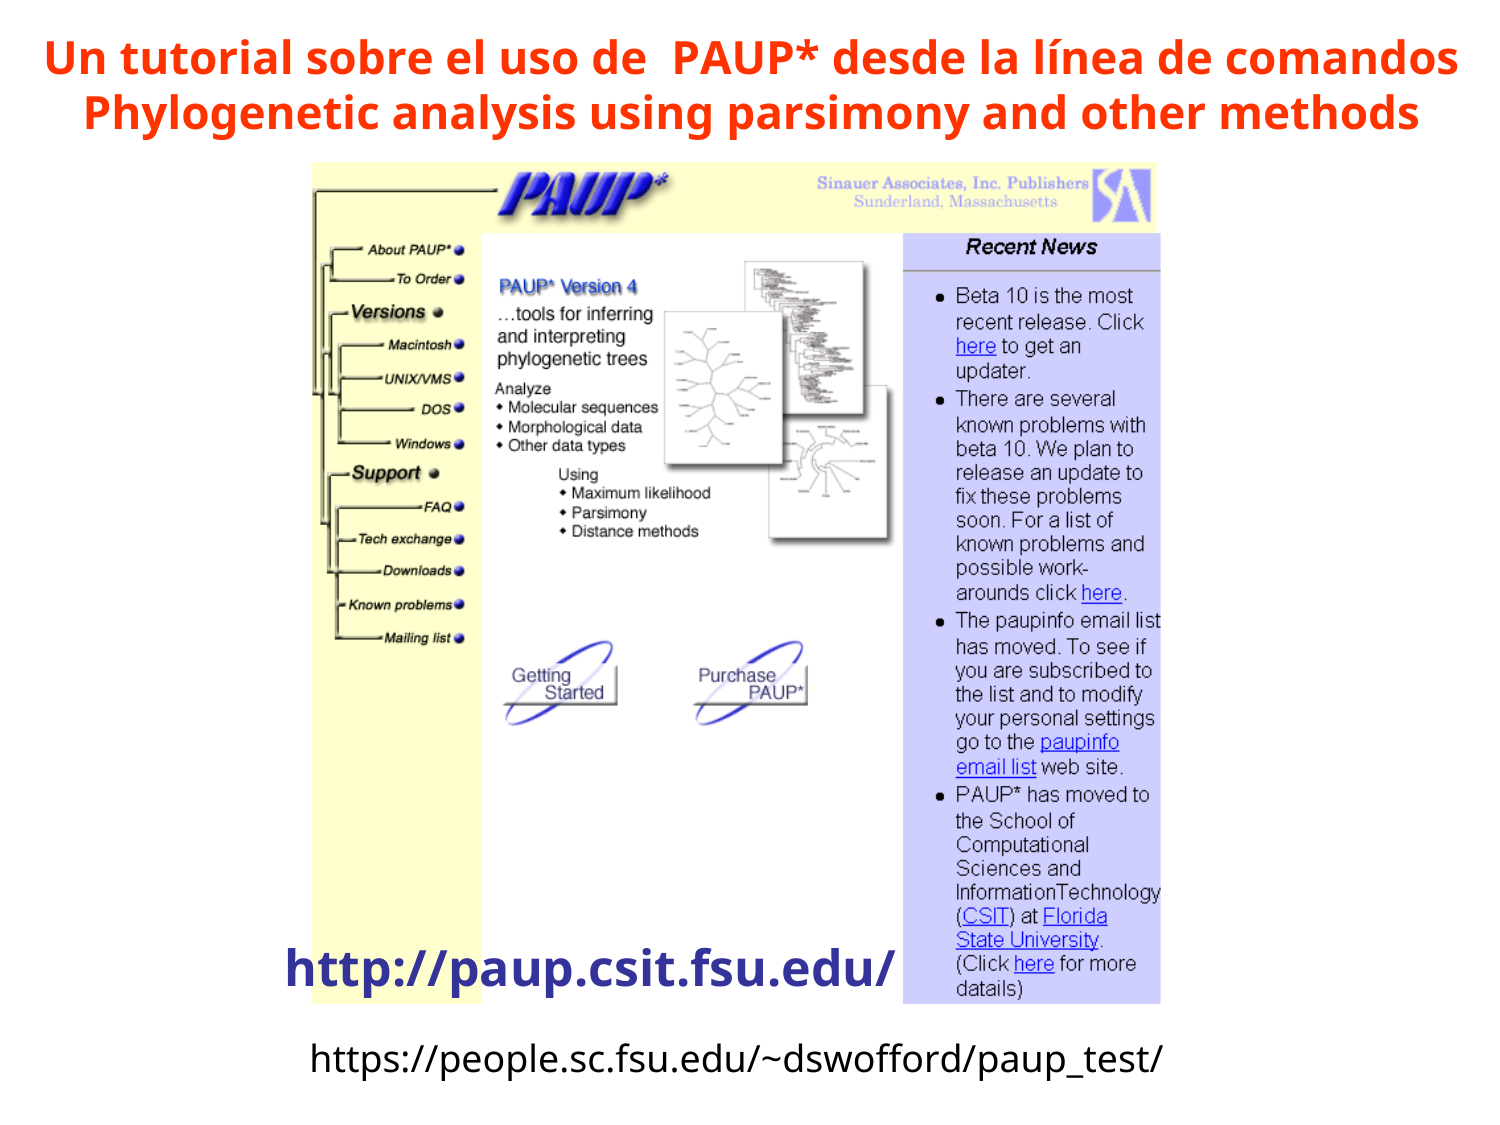

Un tutorial sobre el uso de PAUP* desde la línea de comandos
Phylogenetic analysis using parsimony and other methods
http://paup.csit.fsu.edu/
https://people.sc.fsu.edu/~dswofford/paup_test/